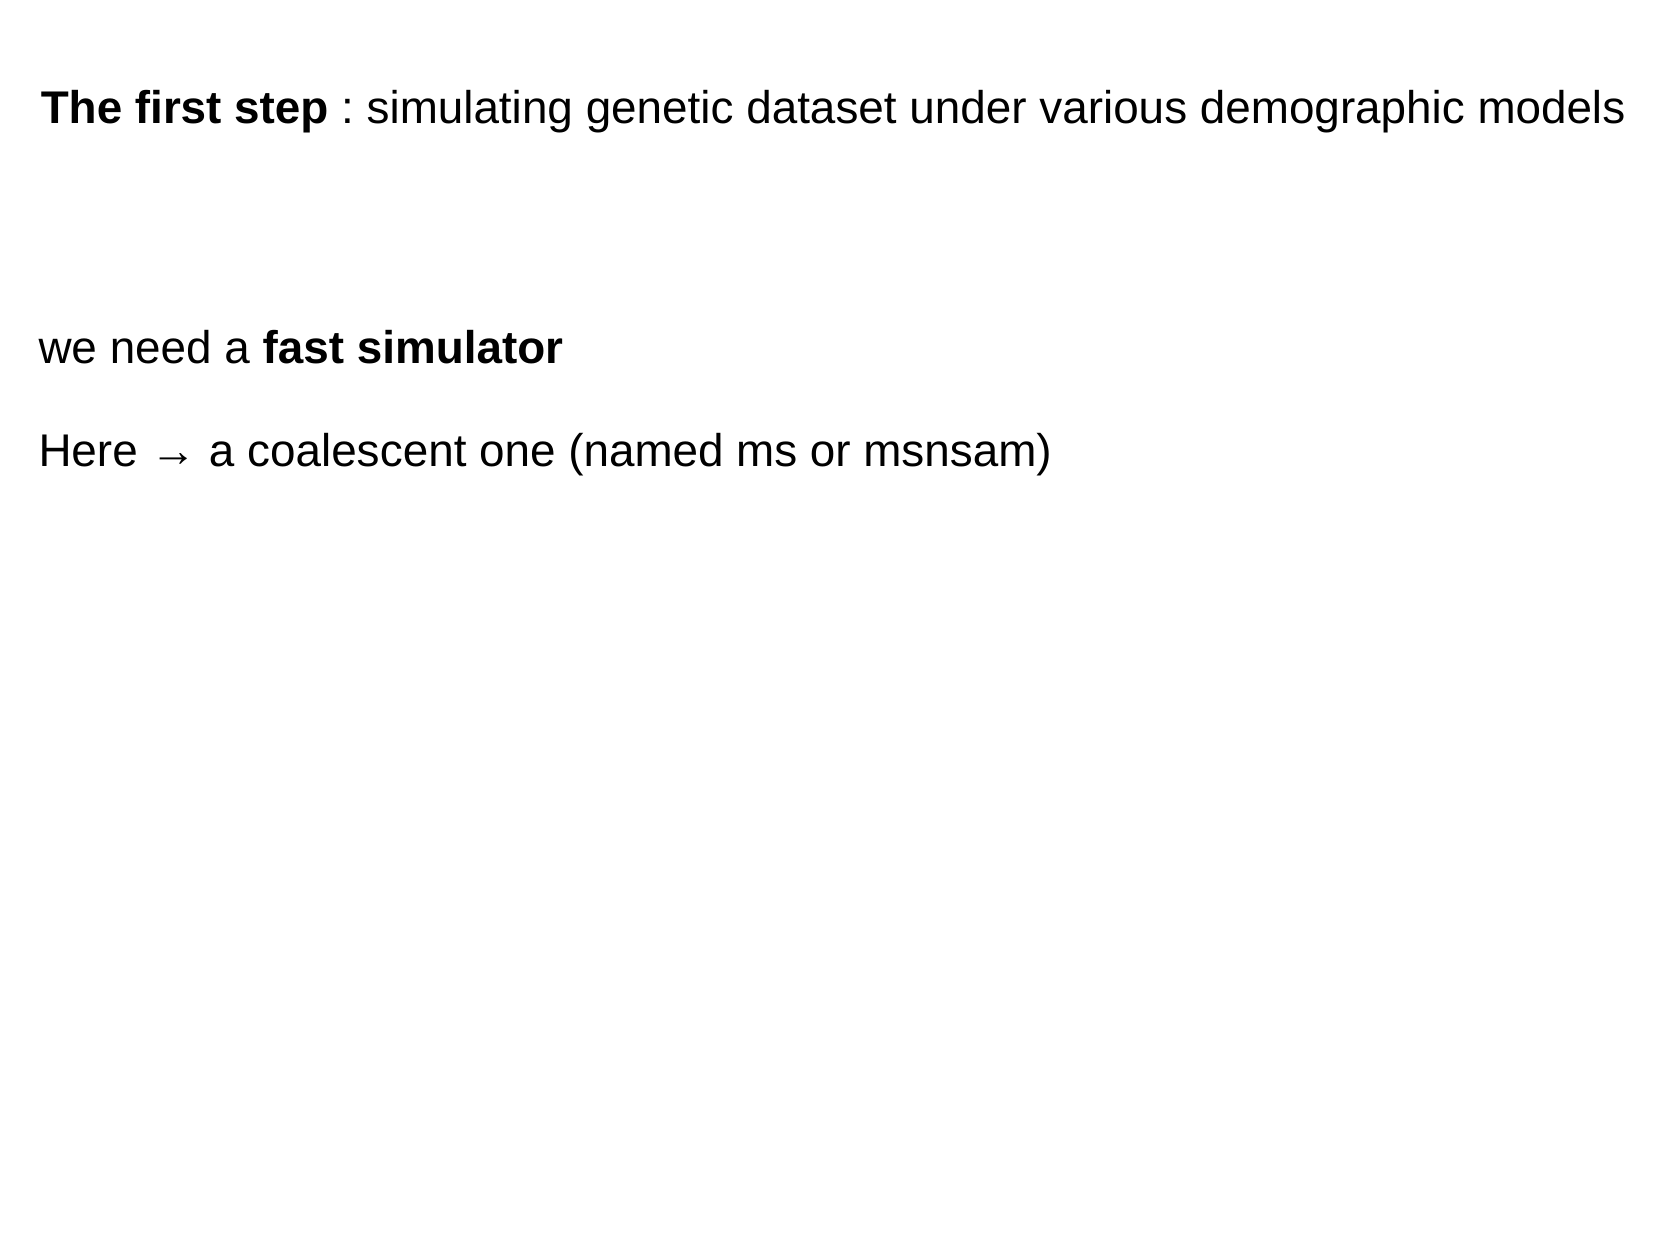

The first step : simulating genetic dataset under various demographic models
we need a fast simulator
Here → a coalescent one (named ms or msnsam)